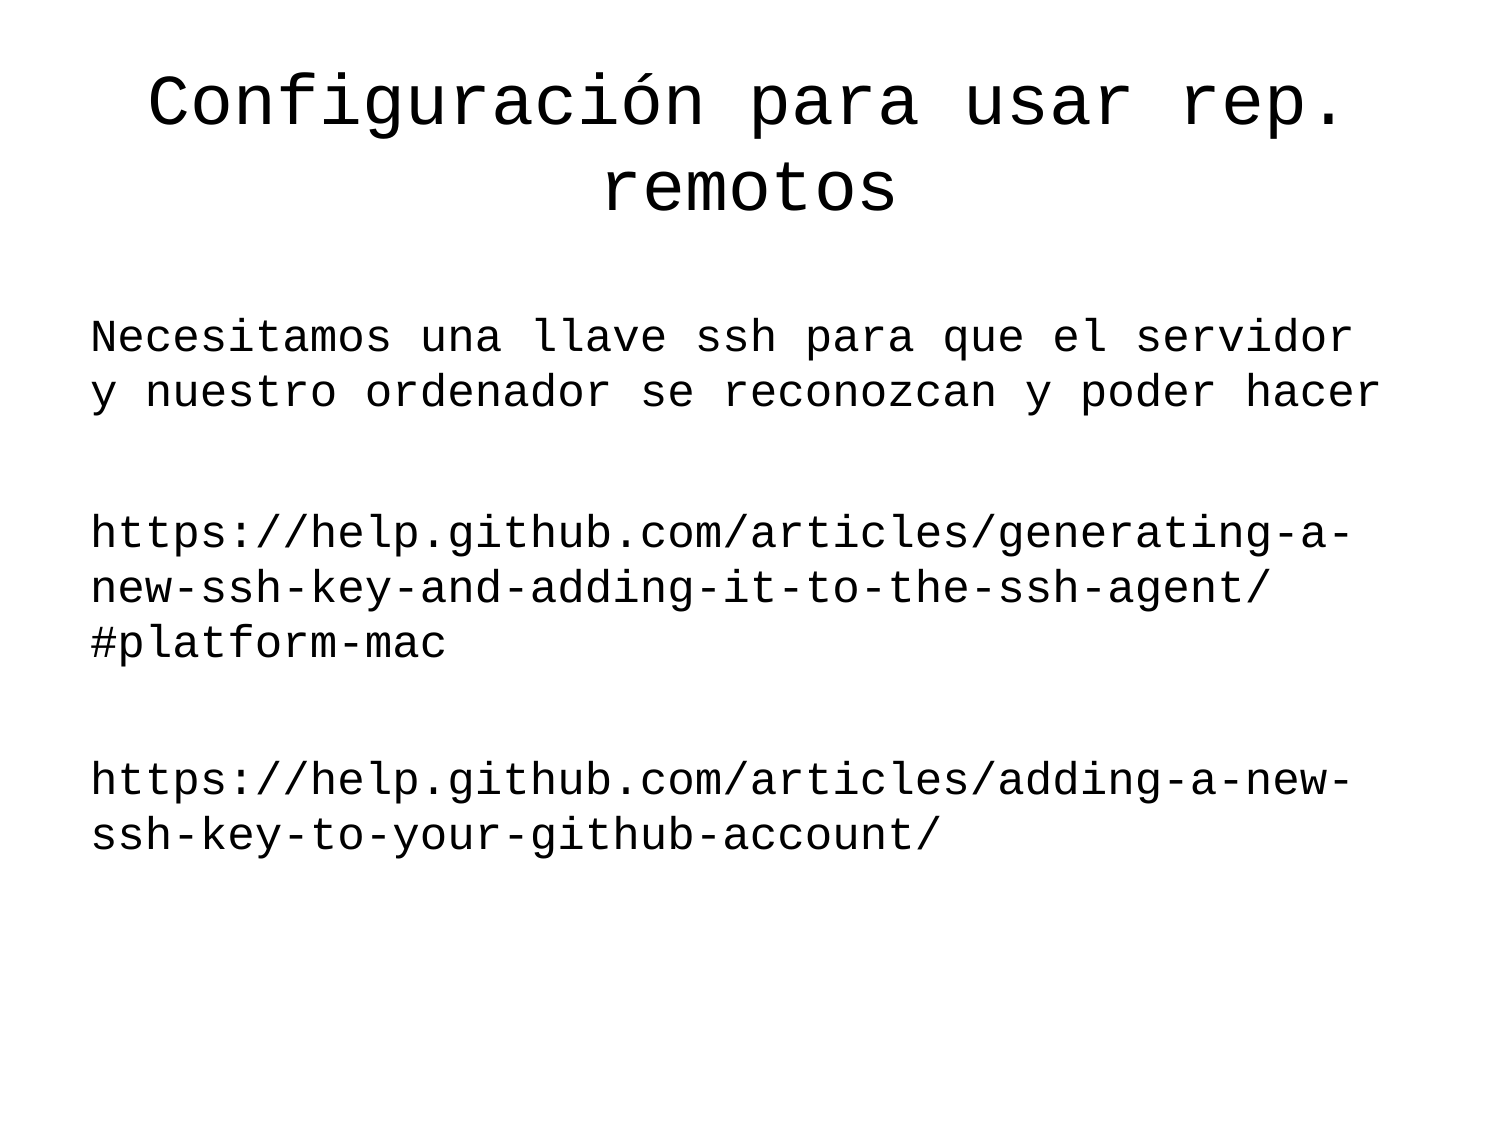

# Configuración para usar rep. remotos
Necesitamos una llave ssh para que el servidor y nuestro ordenador se reconozcan y poder hacer
https://help.github.com/articles/generating-a-new-ssh-key-and-adding-it-to-the-ssh-agent/#platform-mac
https://help.github.com/articles/adding-a-new-ssh-key-to-your-github-account/